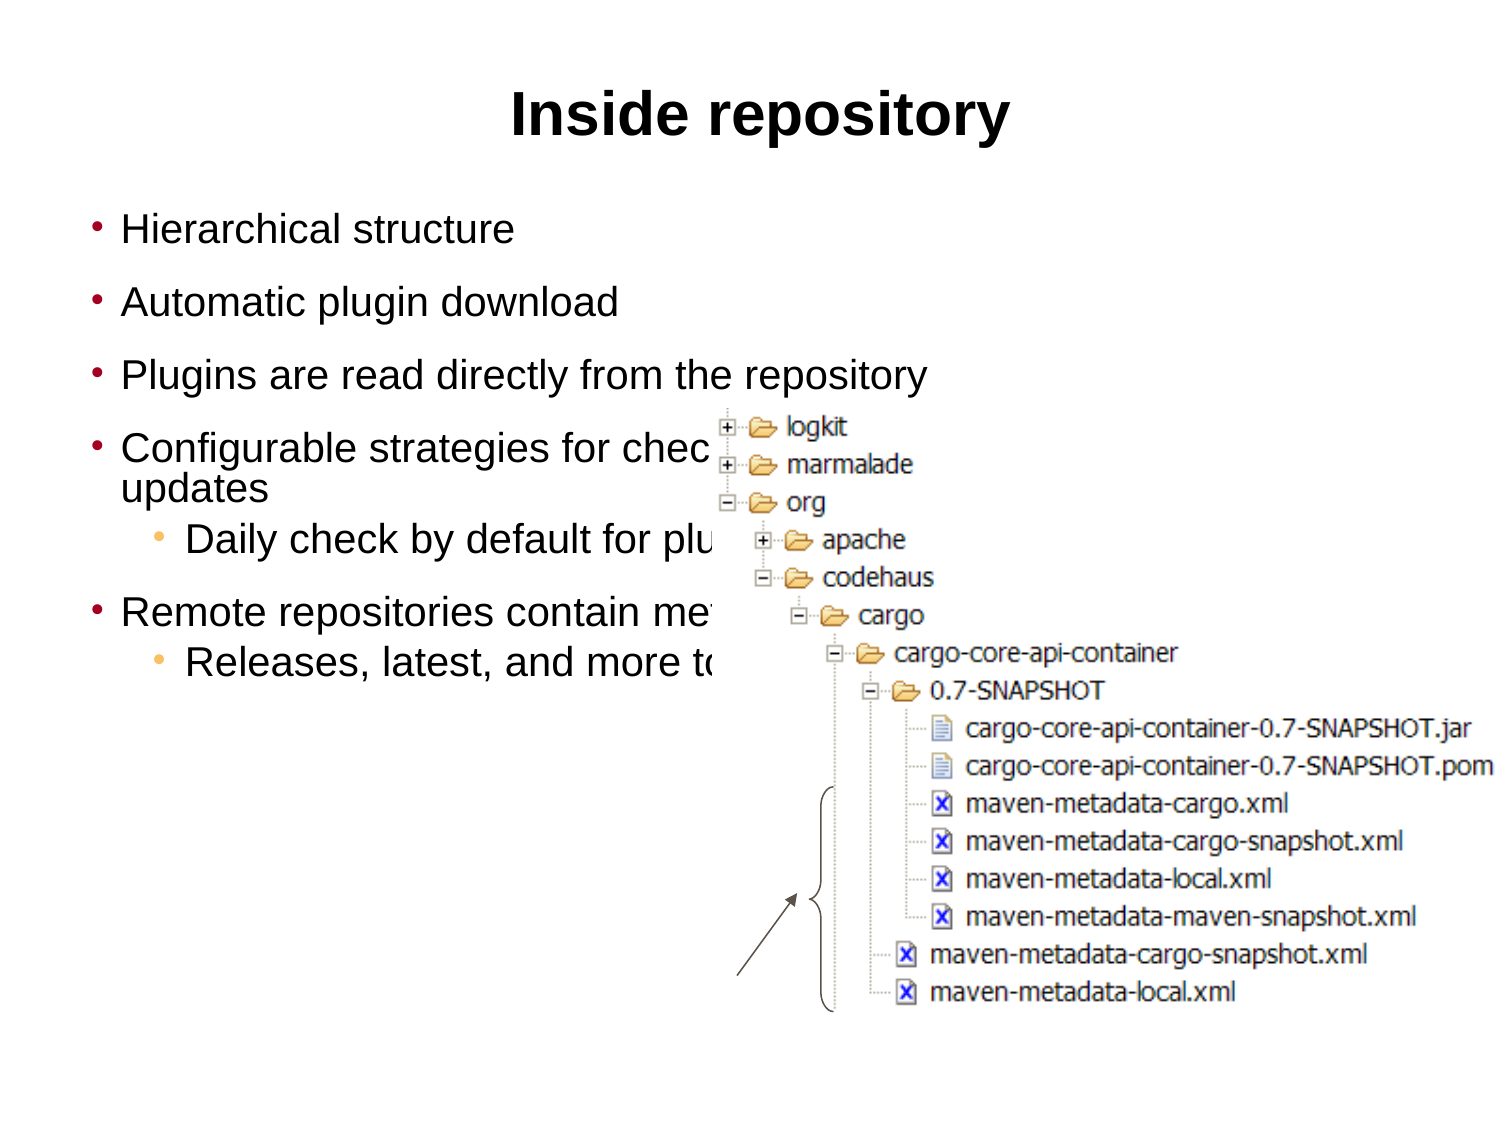

# Inside repository
Hierarchical structure
Automatic plugin download
Plugins are read directly from the repository
Configurable strategies for checking the remote repositories for updates
Daily check by default for plugin and ranges updates
Remote repositories contain metadata information
Releases, latest, and more to come